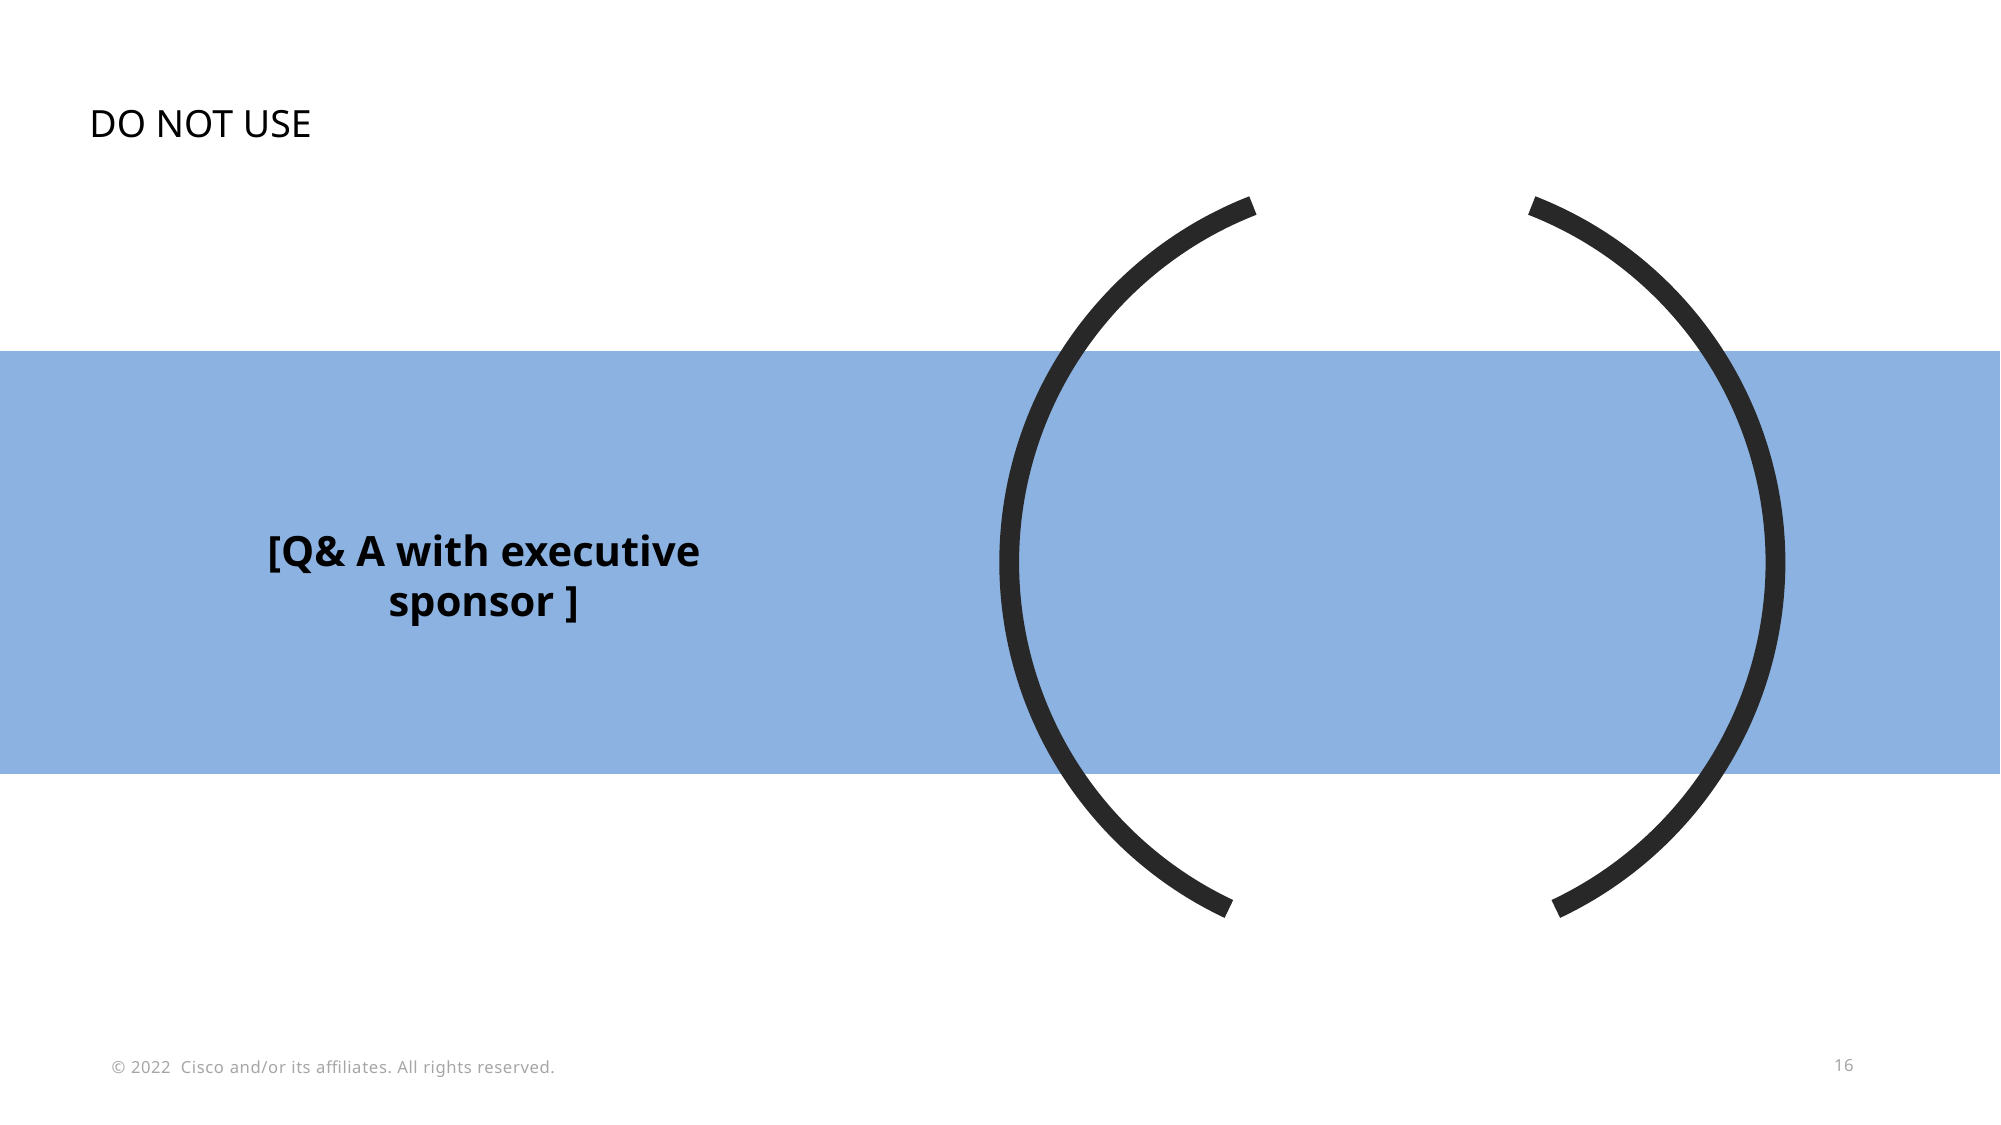

DO NOT USE
[Q& A with executive sponsor ]